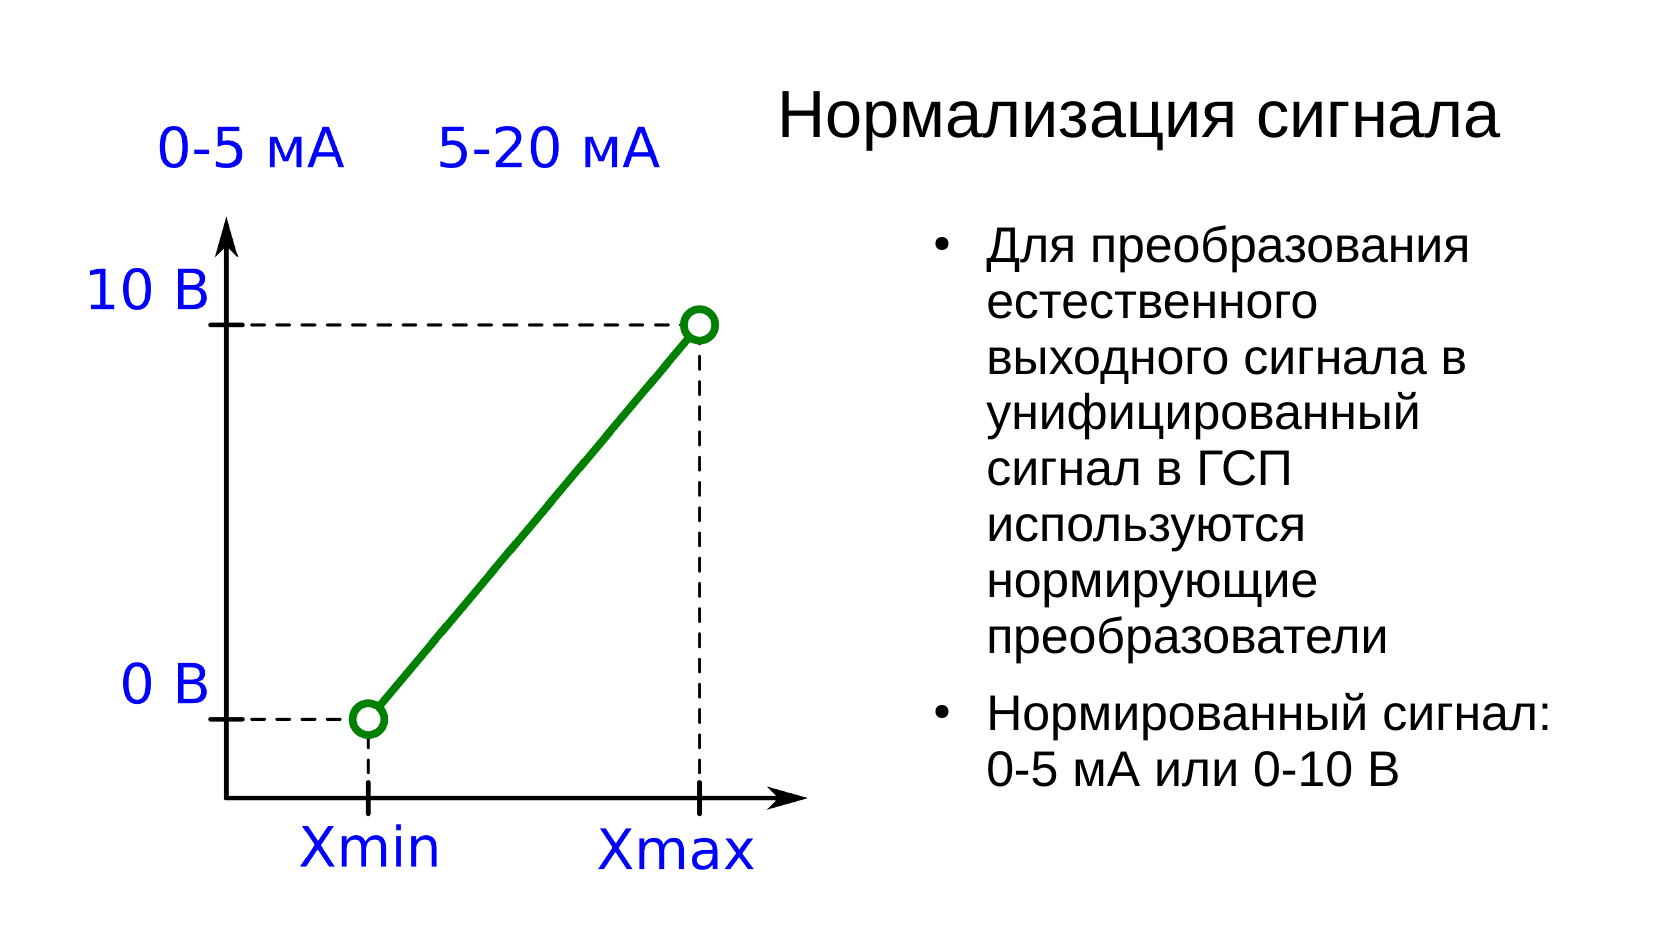

# Нормализация сигнала
Для преобразования естественного выходного сигнала в унифицированный сигнал в ГСП используются нормирующие преобразователи
Нормированный сигнал: 0-5 мА или 0-10 В